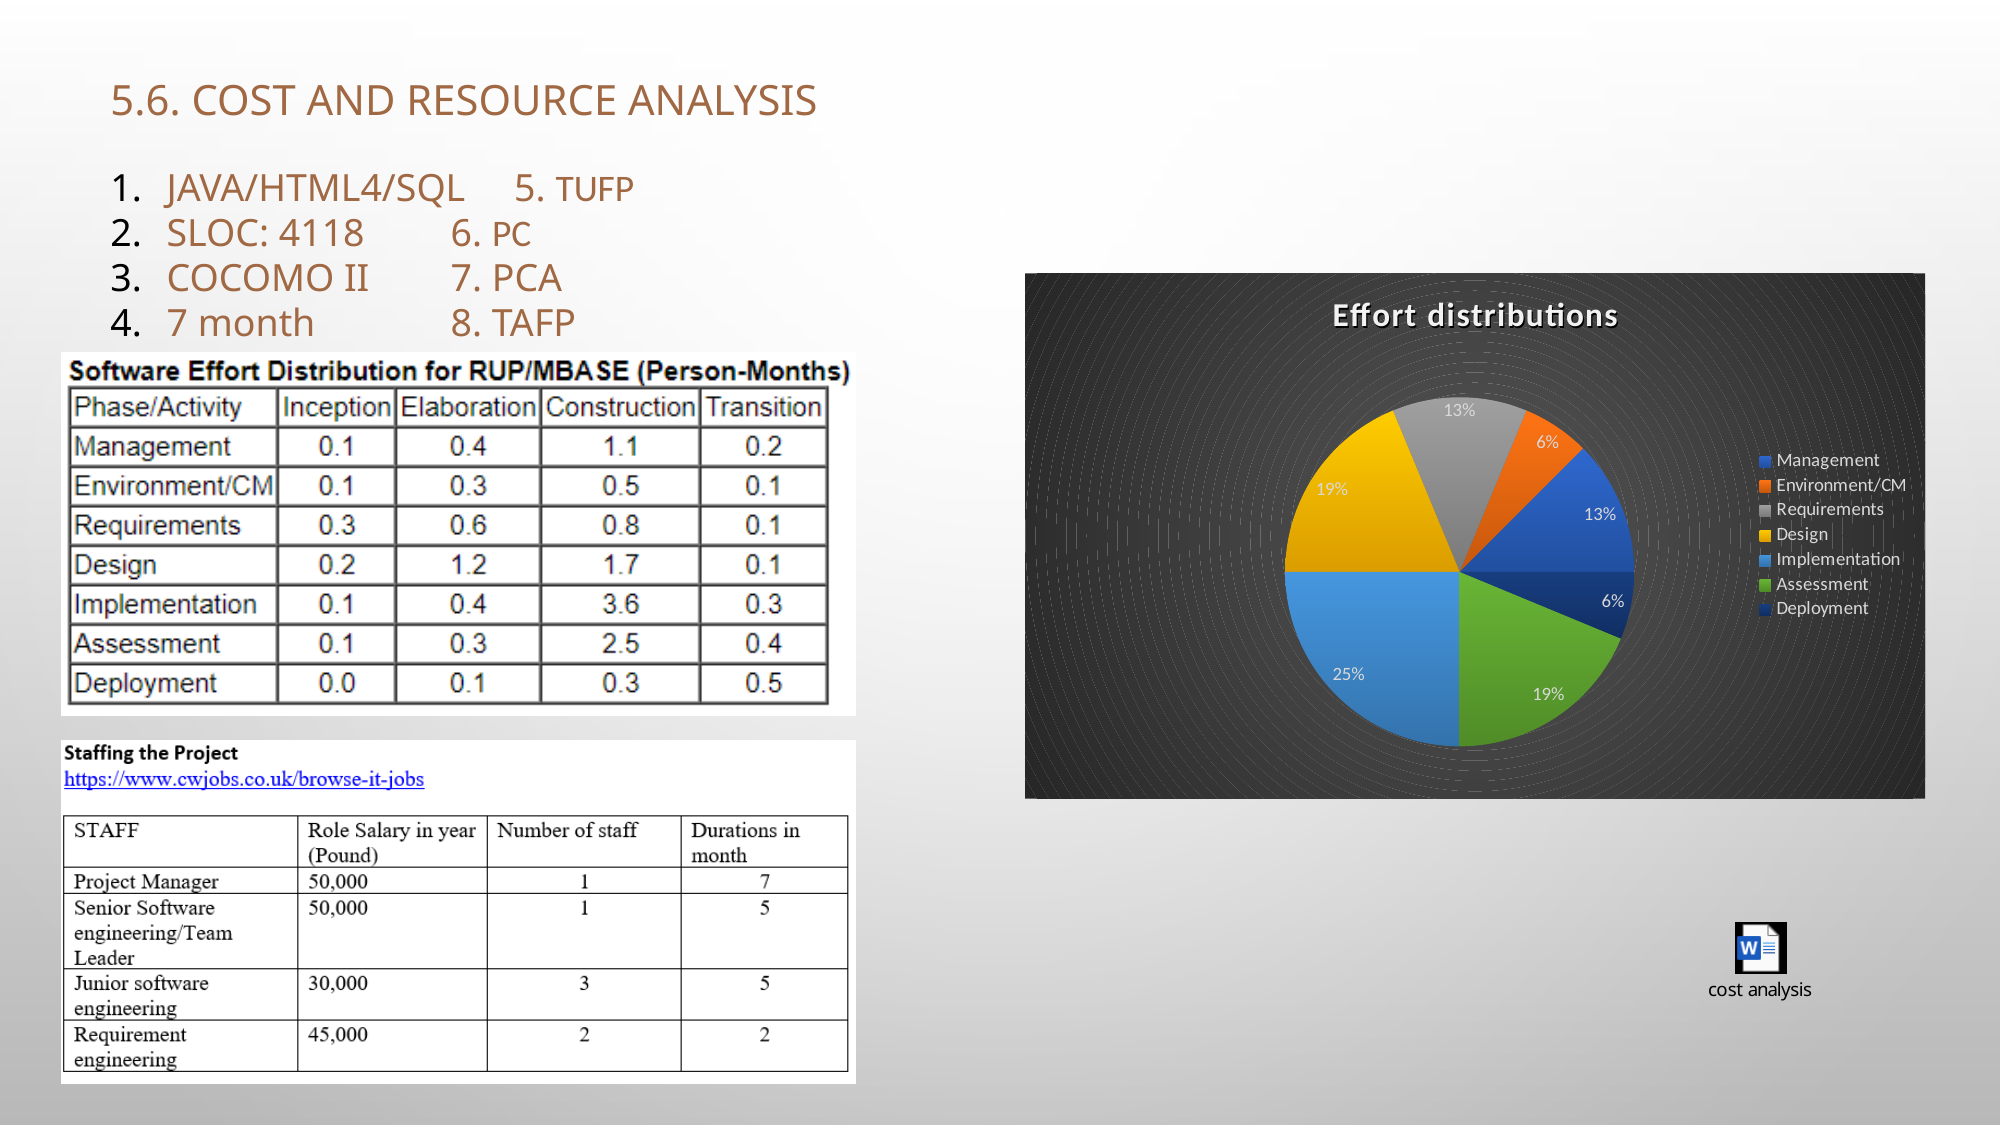

# 5.6. Cost and resource analysis
JAVA/HTML4/SQL 5. TUFP
SLOC: 4118	 6. PC
COCOMO II	 7. PCA
7 month	 8. TAFP
### Chart: Effort distributions
| Category | effort Distributions |
|---|---|
| Management | 2.0 |
| Environment/CM | 1.0 |
| Requirements | 2.0 |
| Design | 3.0 |
| Implementation | 4.0 |
| Assessment | 3.0 |
| Deployment | 1.0 |